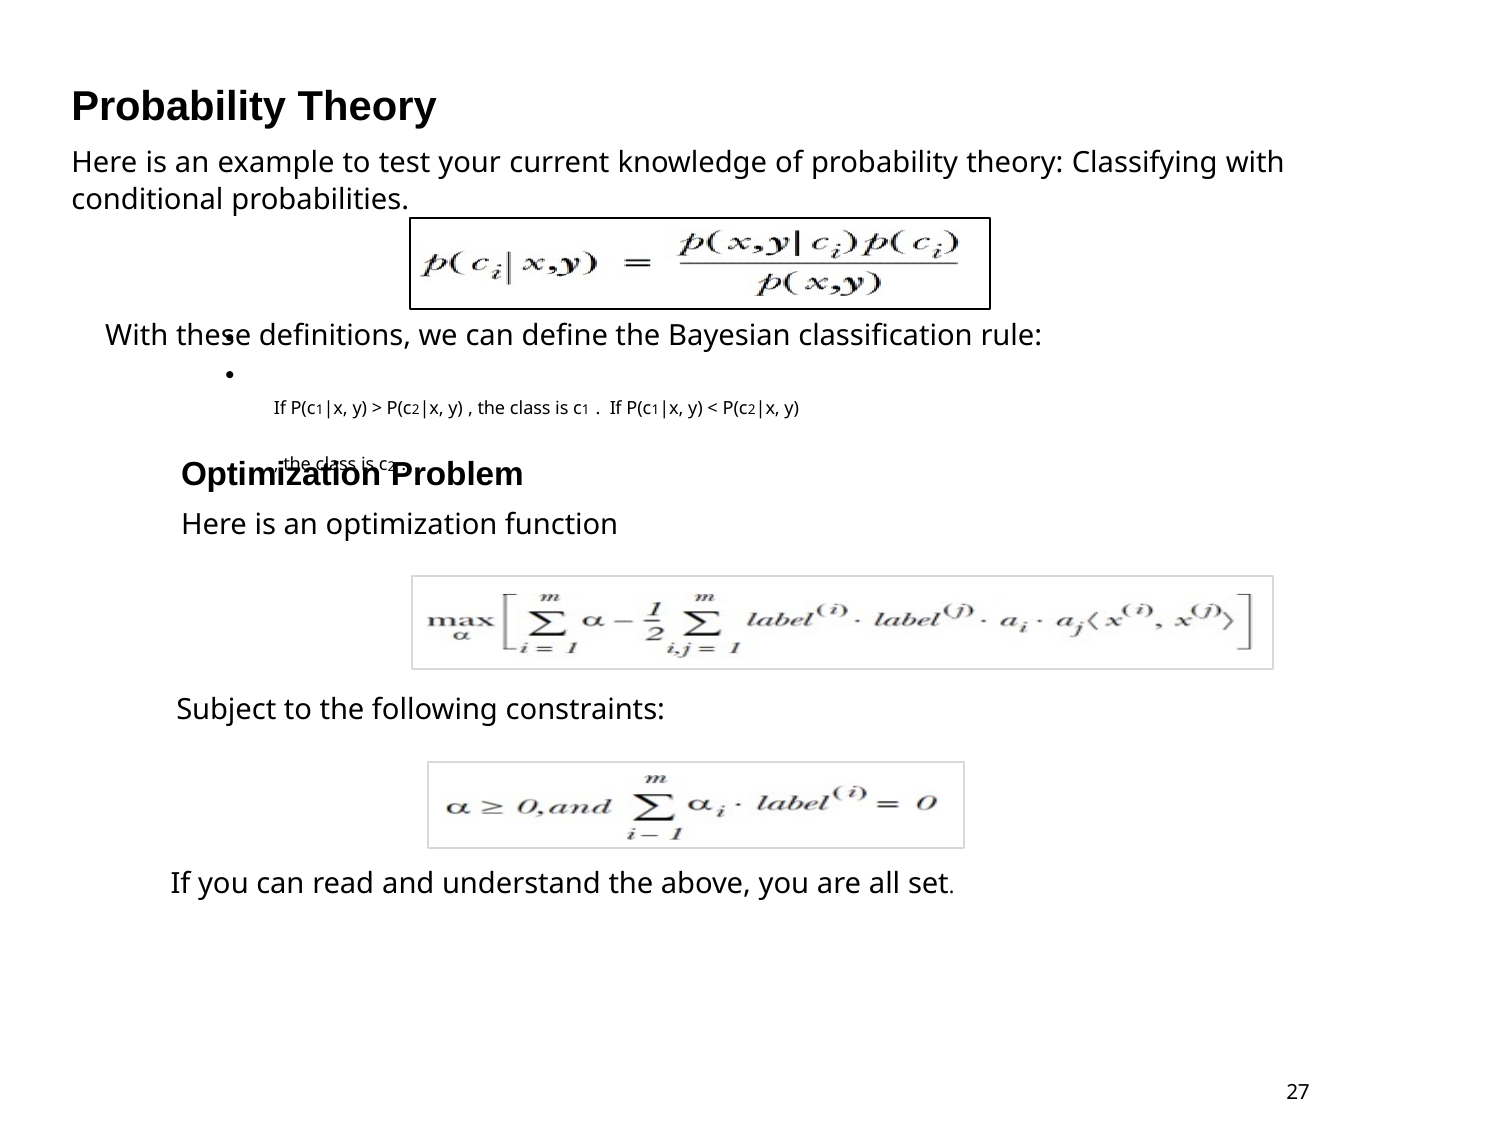

Probability Theory
Here is an example to test your current knowledge of probability theory: Classifying with conditional probabilities.


With these definitions, we can define the Bayesian classification rule:
If P(c1|x, y) > P(c2|x, y) , the class is c1 . If P(c1|x, y) < P(c2|x, y) , the class is c2 .
Optimization Problem
Here is an optimization function
Subject to the following constraints:
If you can read and understand the above, you are all set.
27